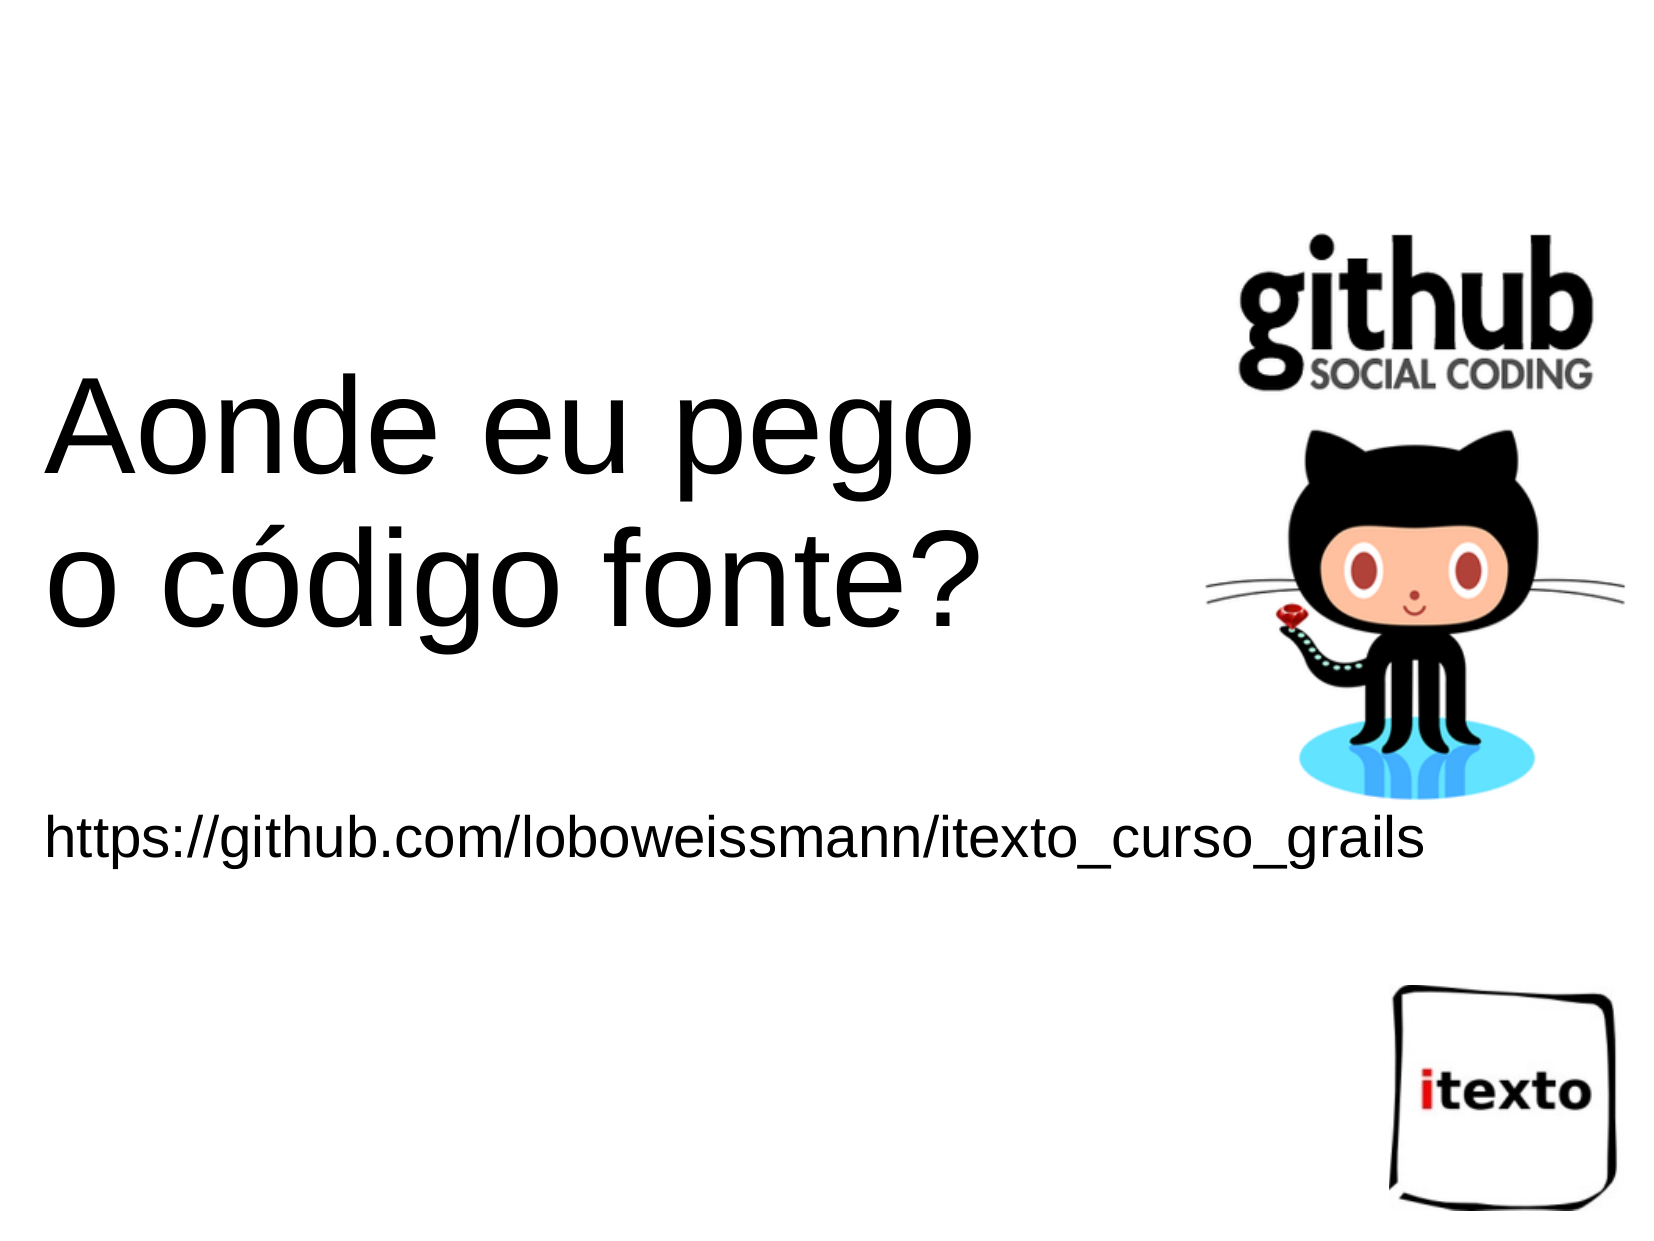

Aonde eu pego
o código fonte?
https://github.com/loboweissmann/itexto_curso_grails